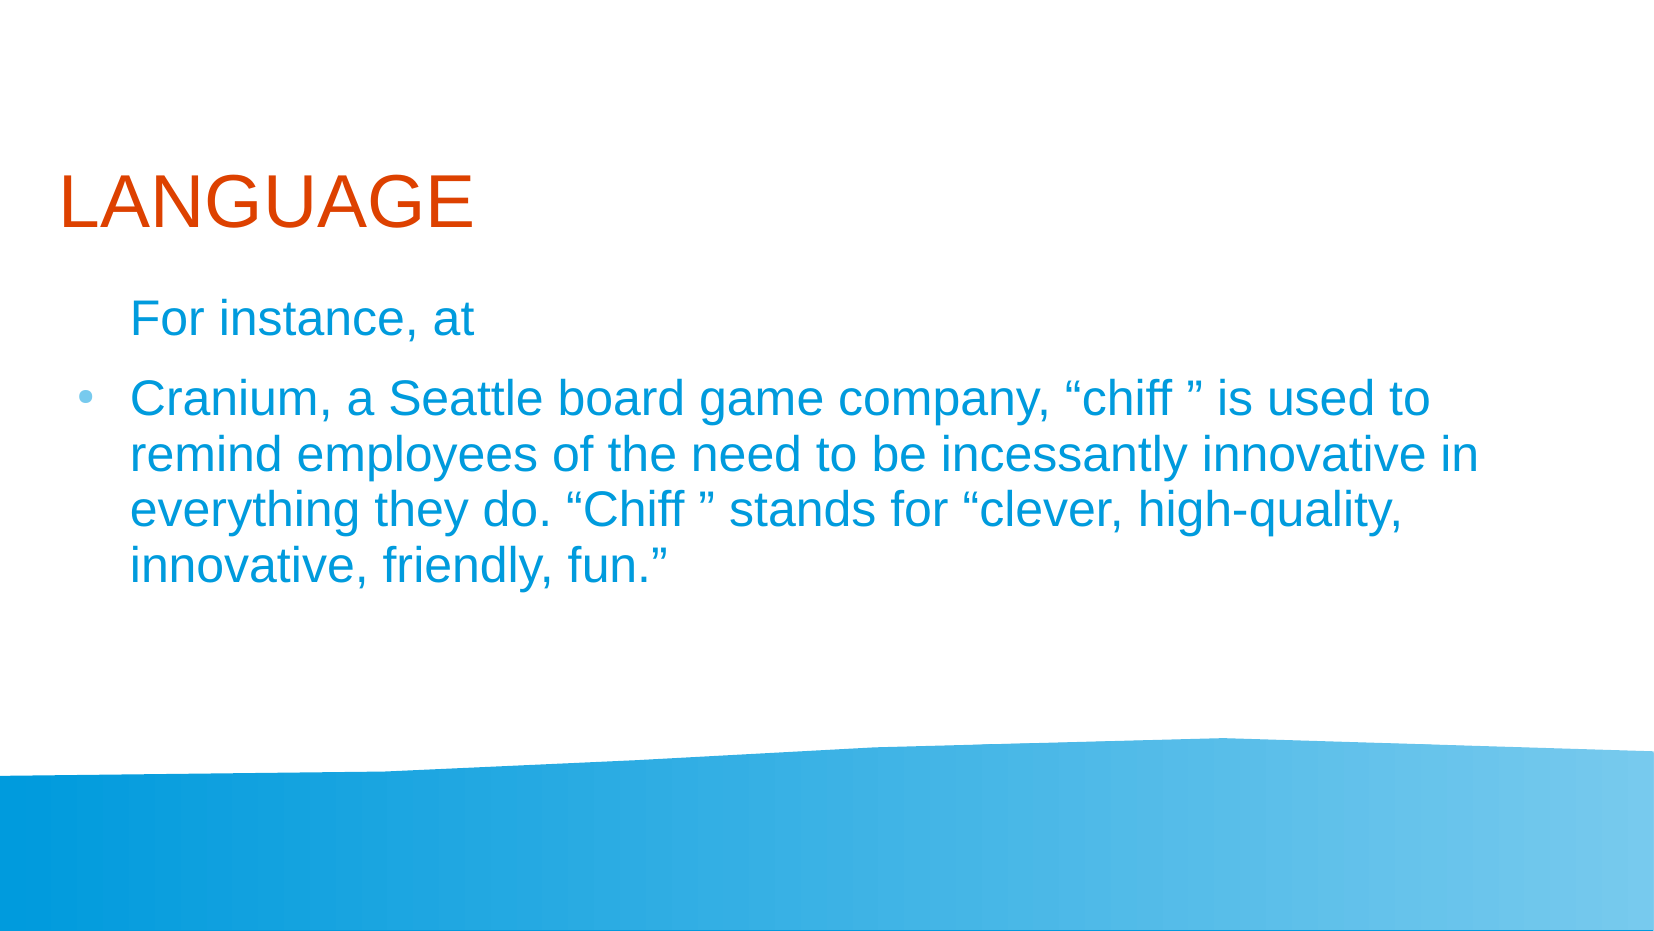

# LANGUAGE
For instance, at
Cranium, a Seattle board game company, “chiff ” is used to remind employees of the need to be incessantly innovative in everything they do. “Chiff ” stands for “clever, high-quality, innovative, friendly, fun.”